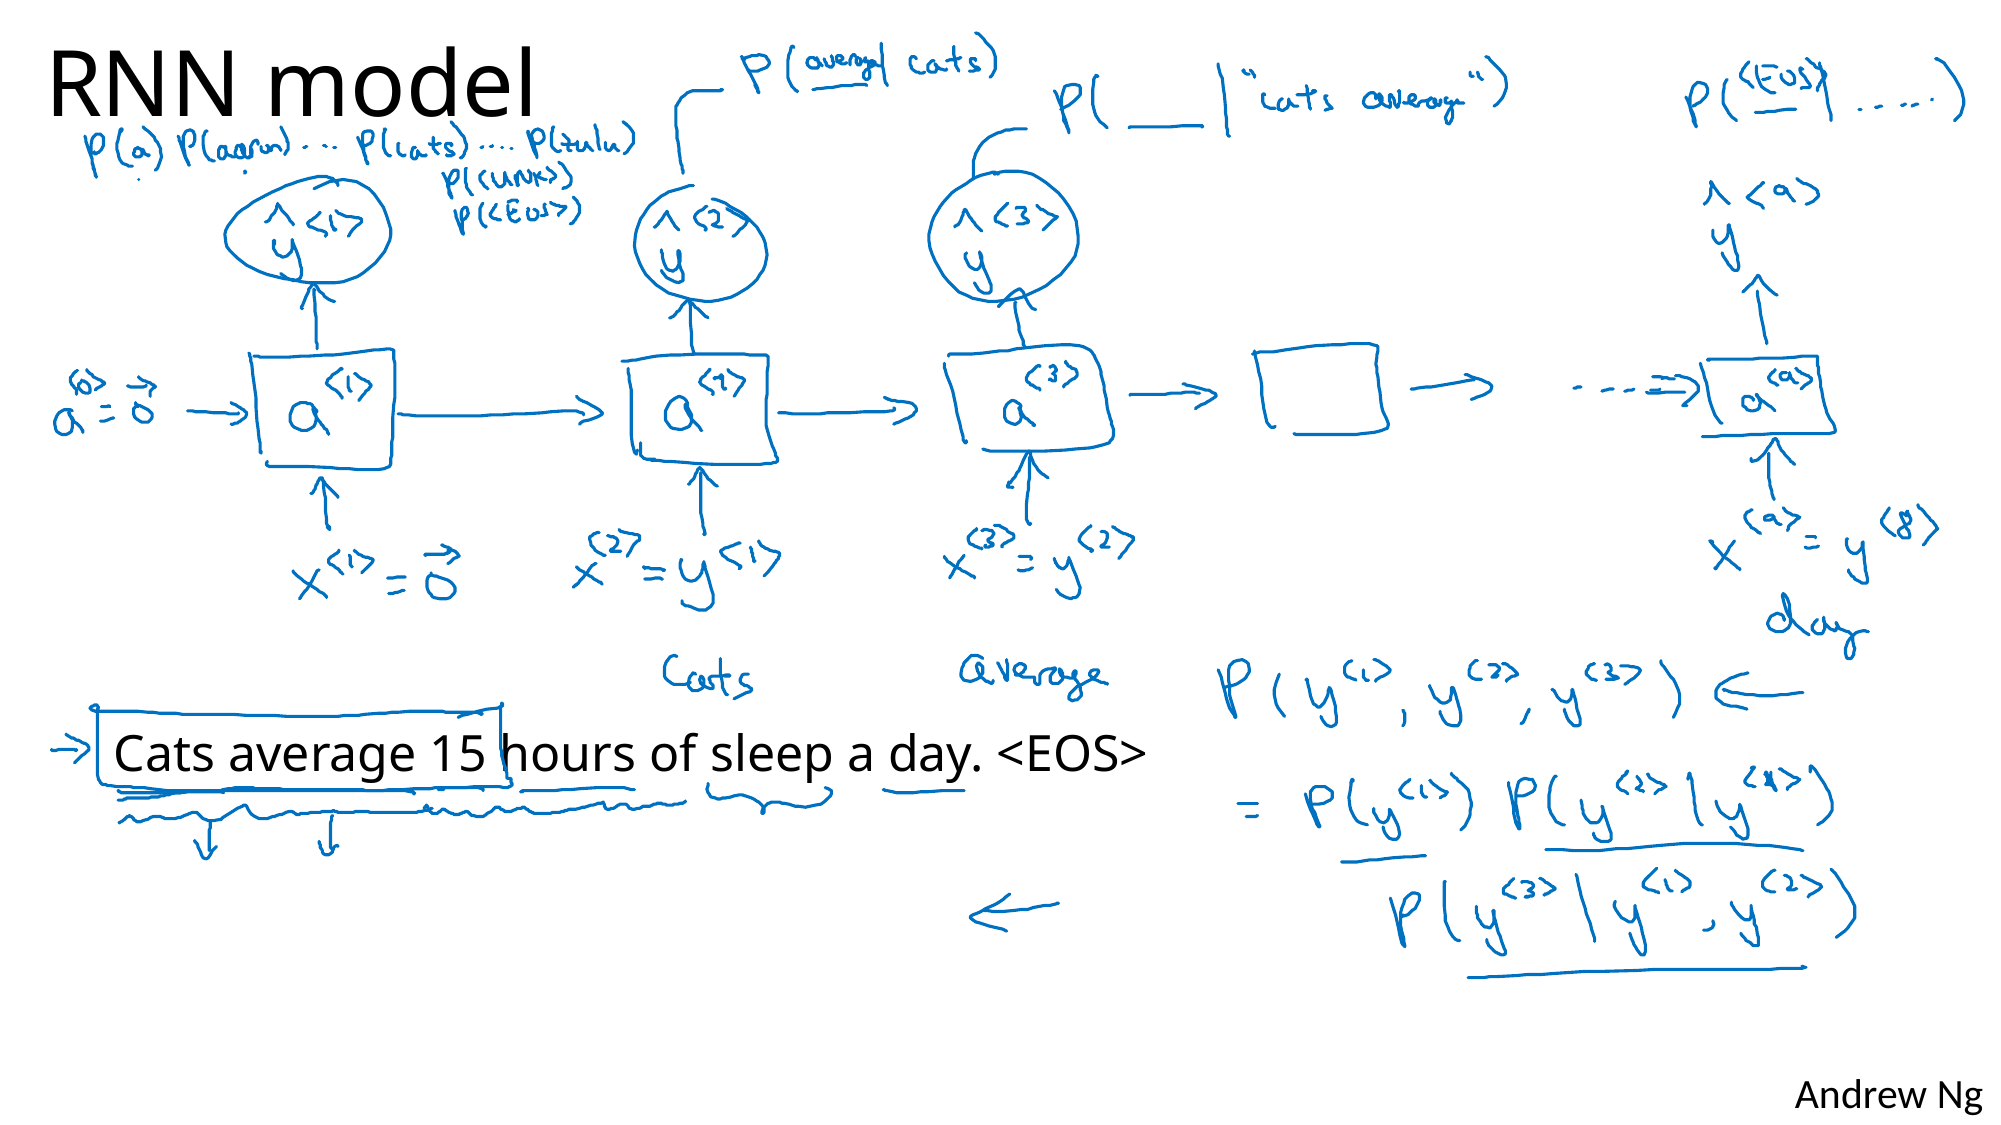

RNN model
Cats average 15 hours of sleep a day. <EOS>